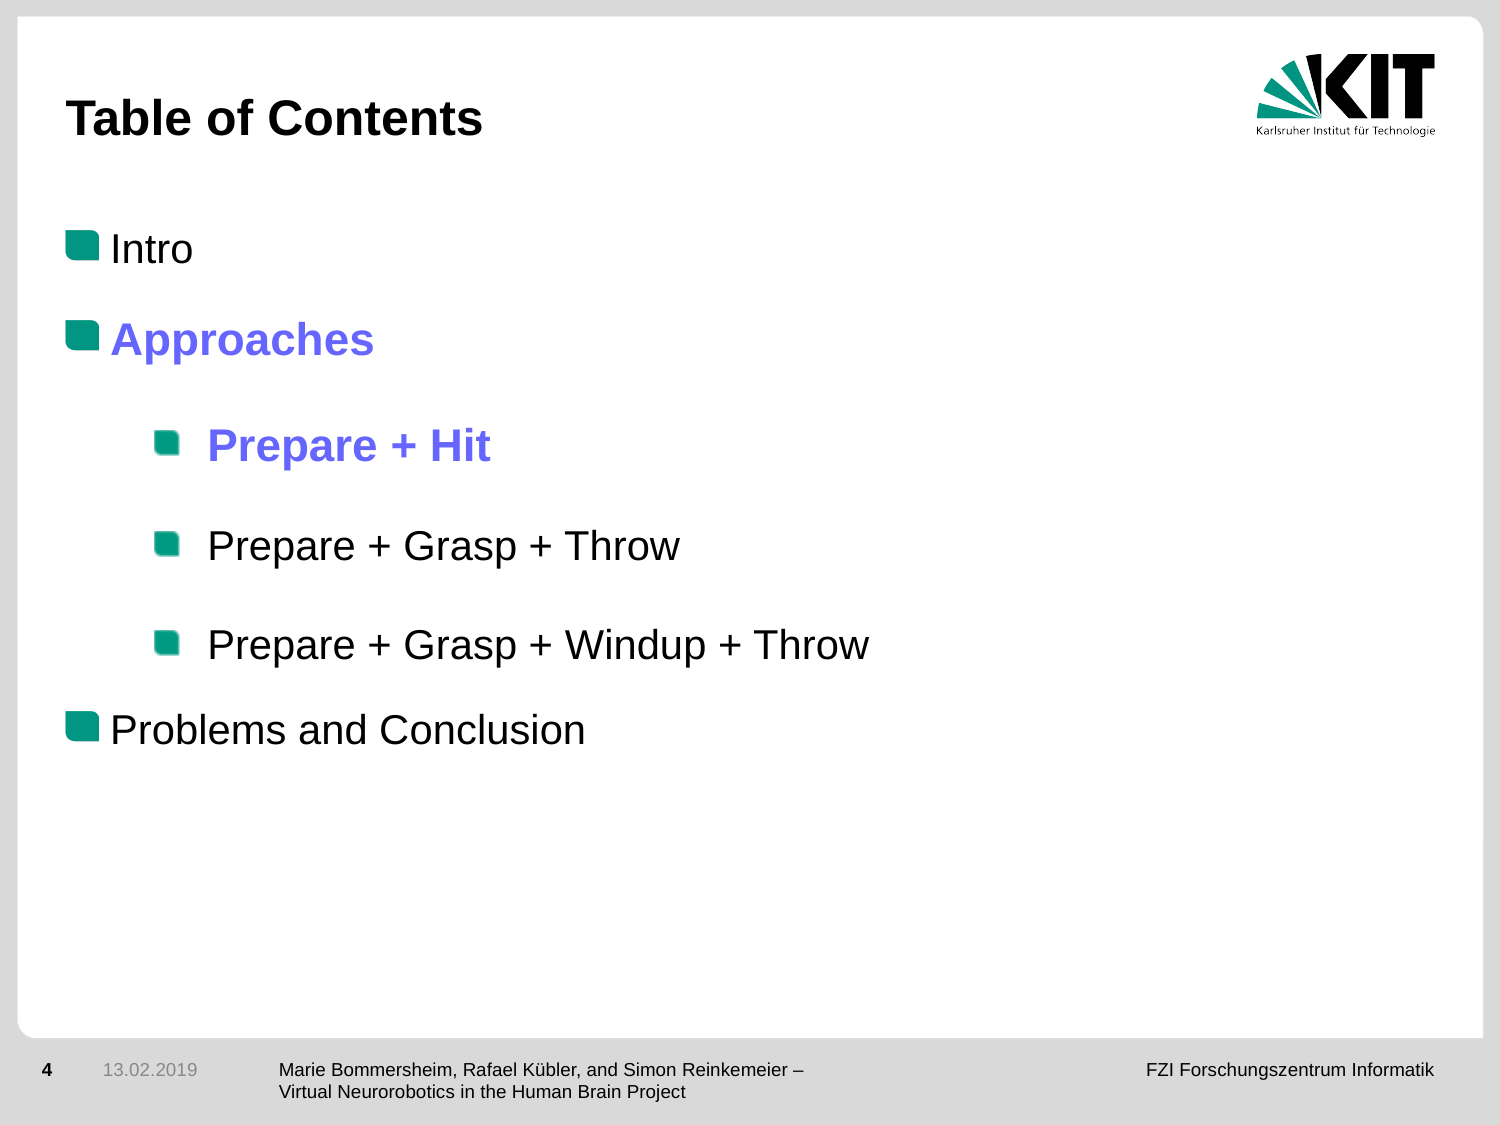

Table of Contents
# Intro
Approaches
Prepare + Hit
Prepare + Grasp + Throw
Prepare + Grasp + Windup + Throw
Problems and Conclusion
13.02.2019